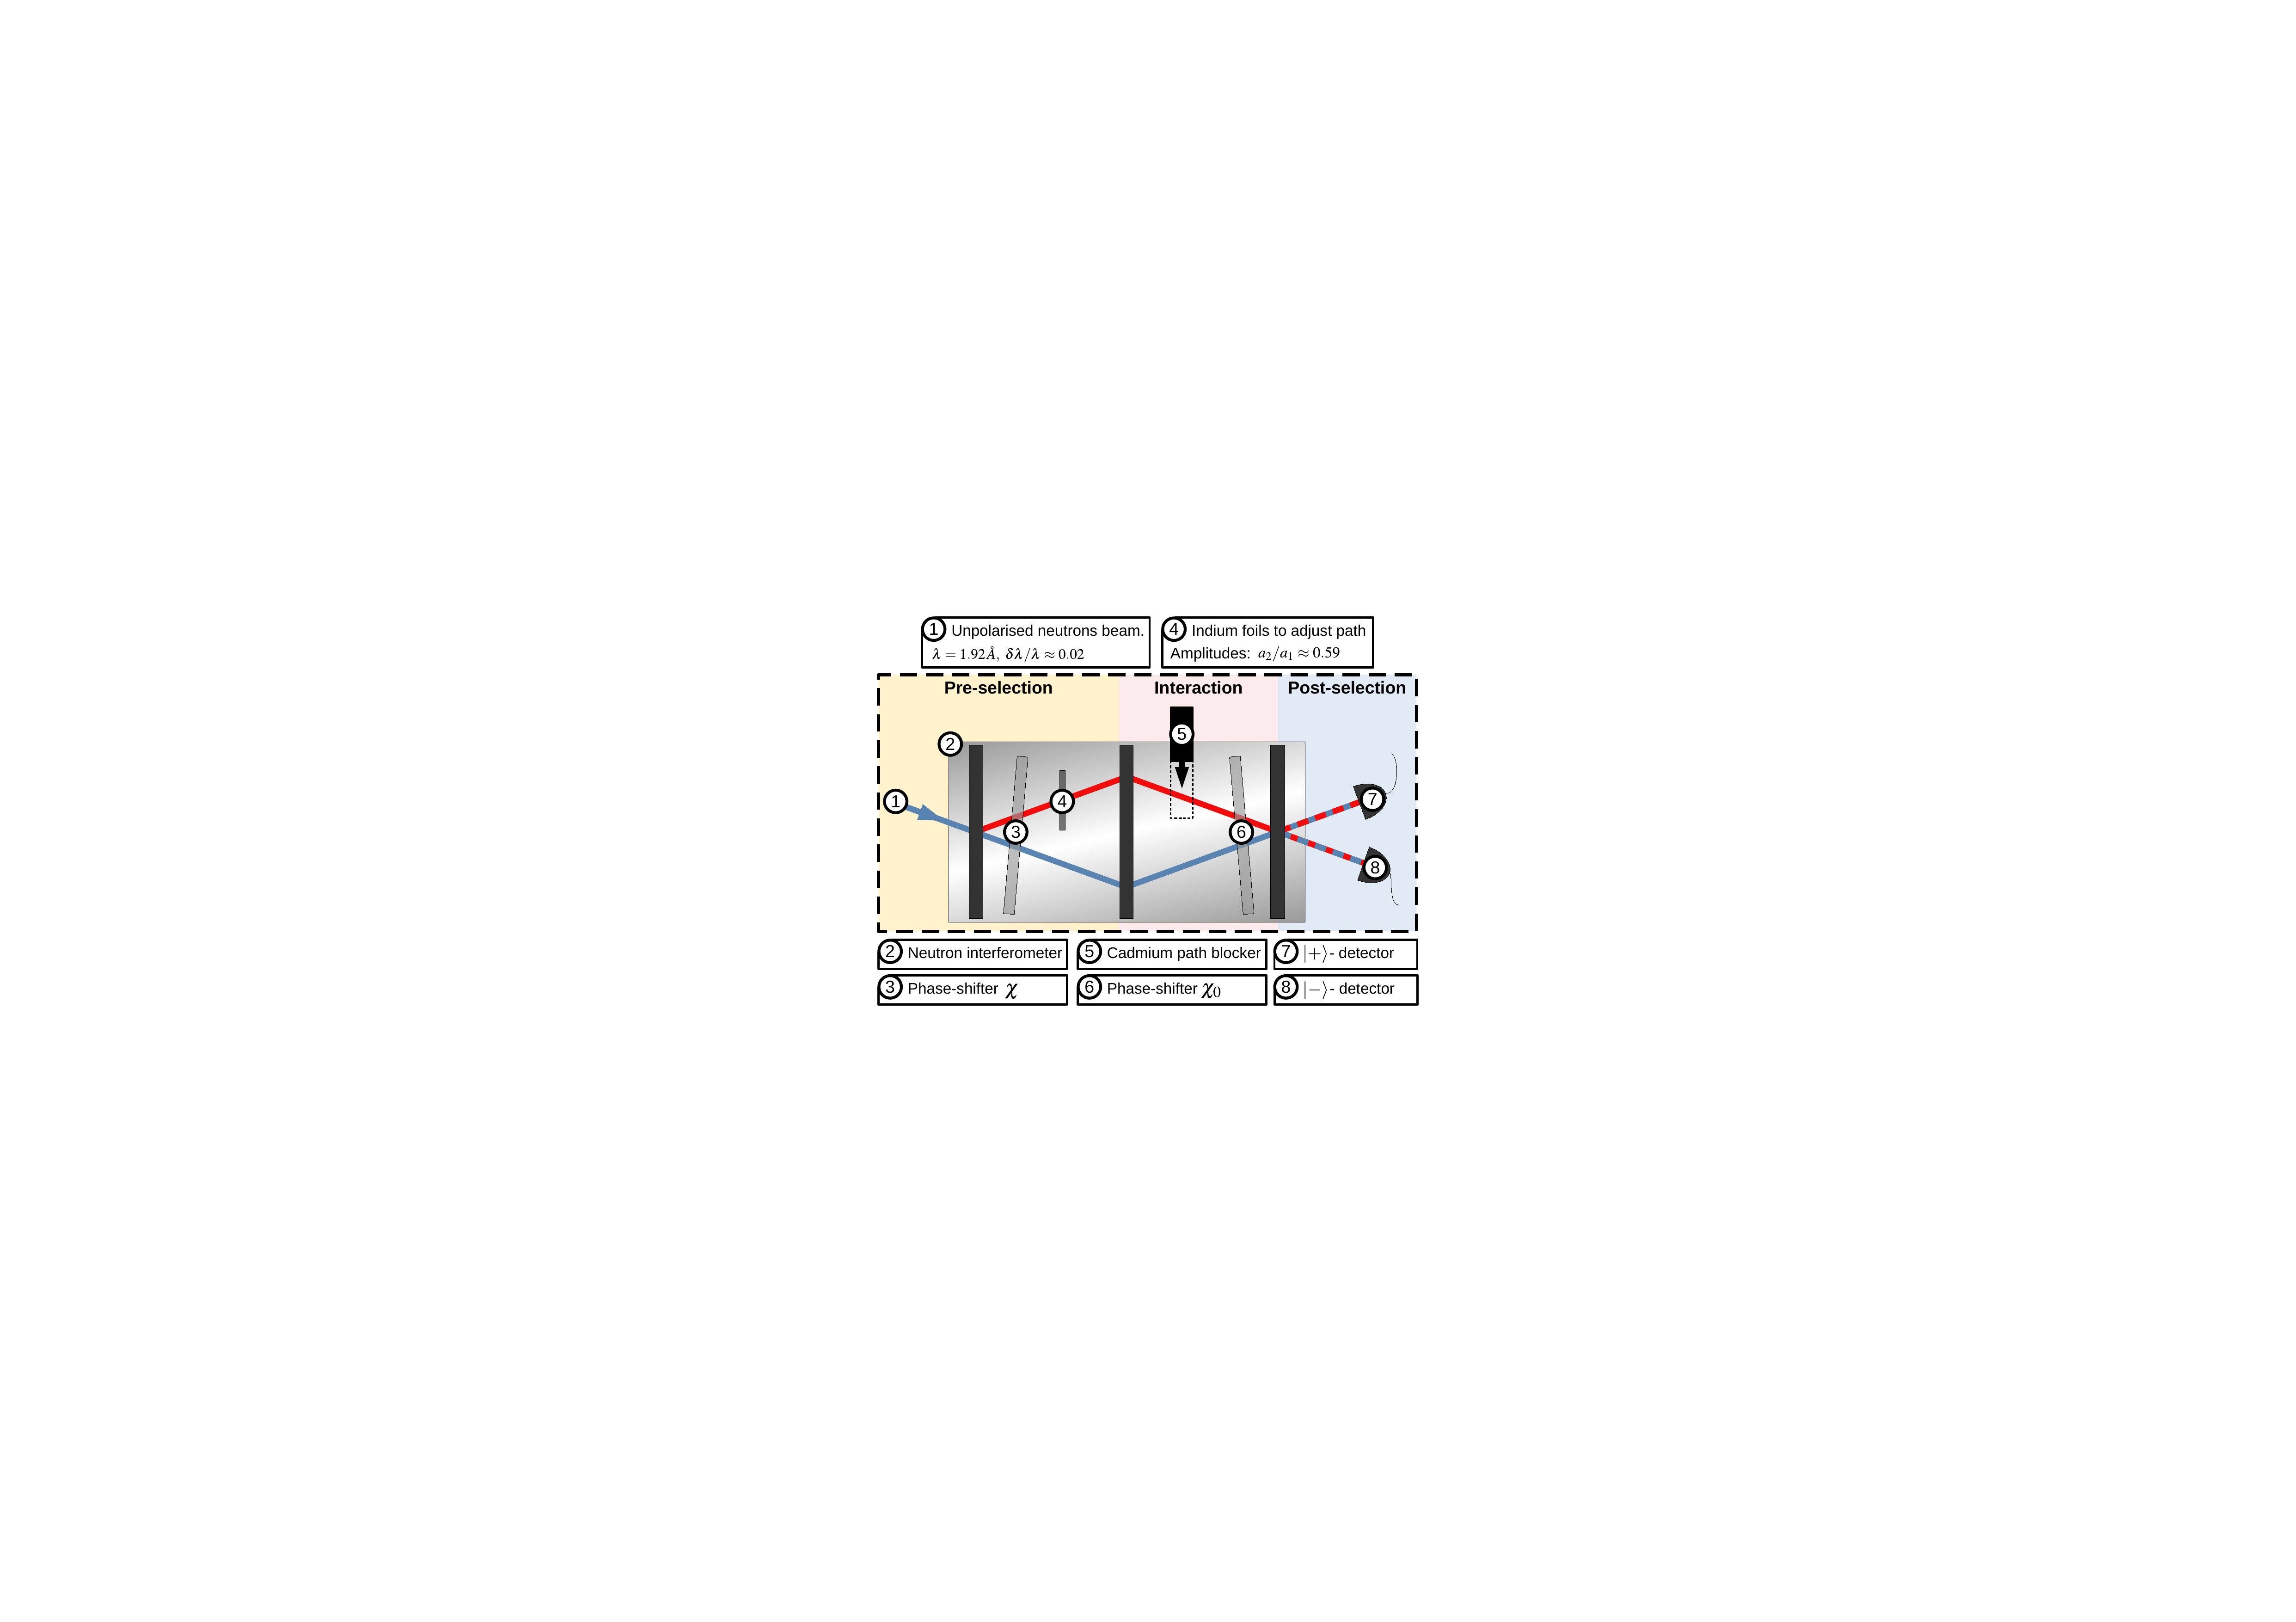

Unpolarised neutrons beam.
 Indium foils to adjust path
Amplitudes:
1
4
Pre-selection
Interaction
Post-selection
5
2
7
1
4
3
6
8
 Neutron interferometer
 Cadmium path blocker
 - detector
2
5
7
 Phase-shifter
 Phase-shifter
 - detector
3
6
8